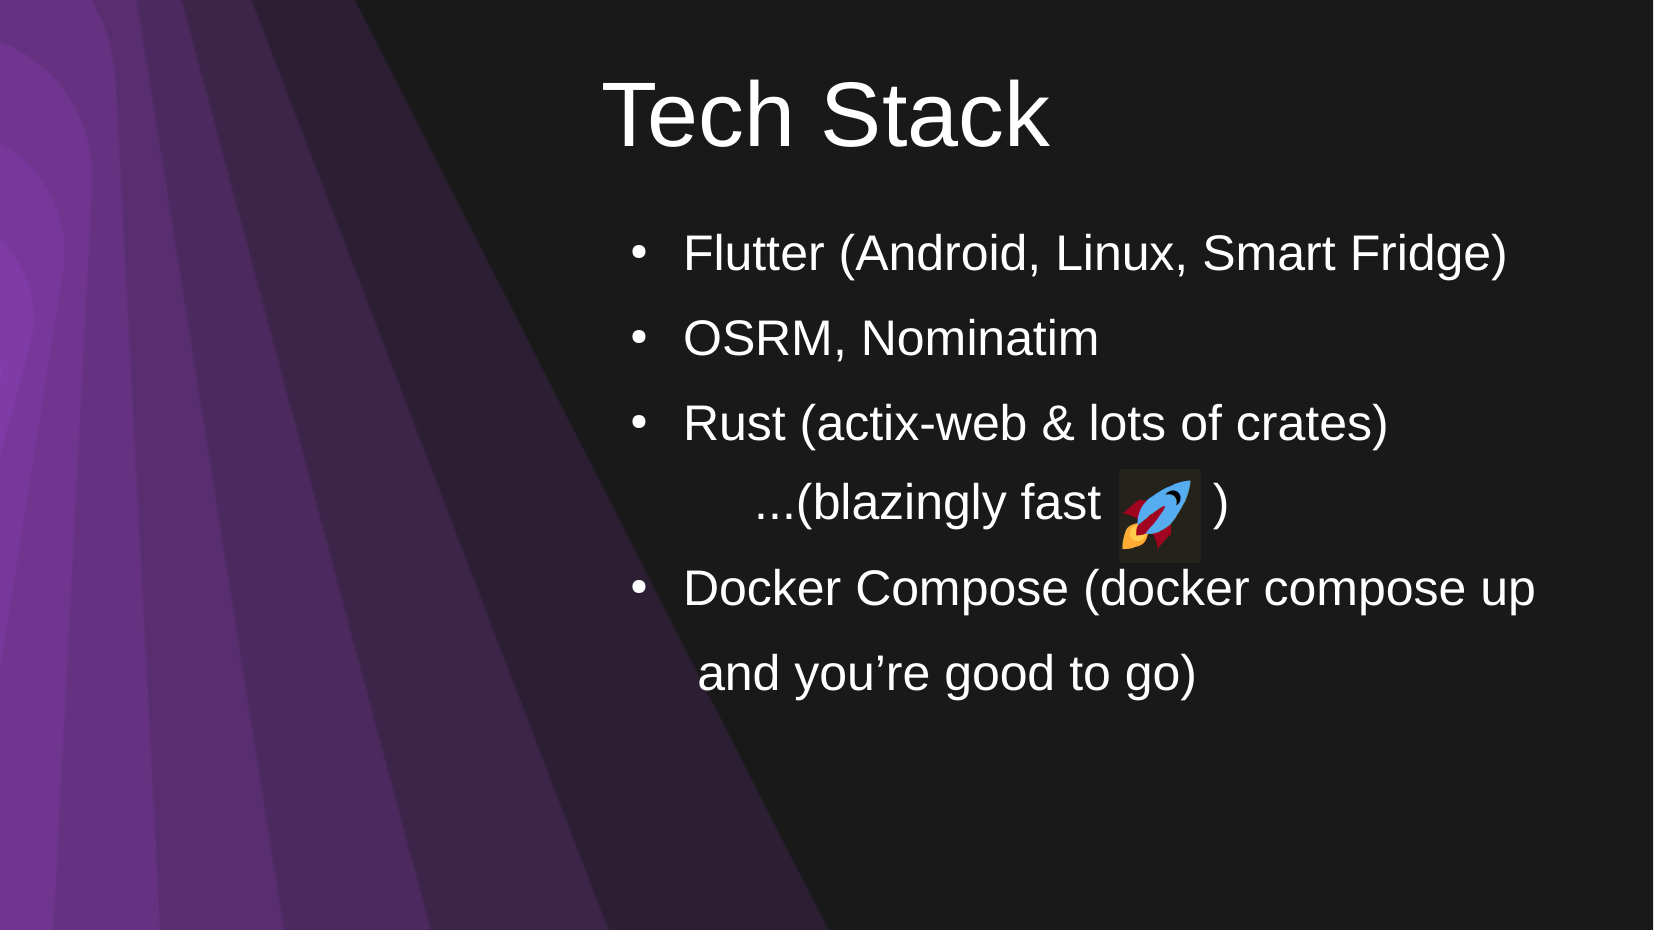

# Tech Stack
Flutter (Android, Linux, Smart Fridge)
OSRM, Nominatim
Rust (actix-web & lots of crates)
...(blazingly fast )
Docker Compose (docker compose up
 and you’re good to go)